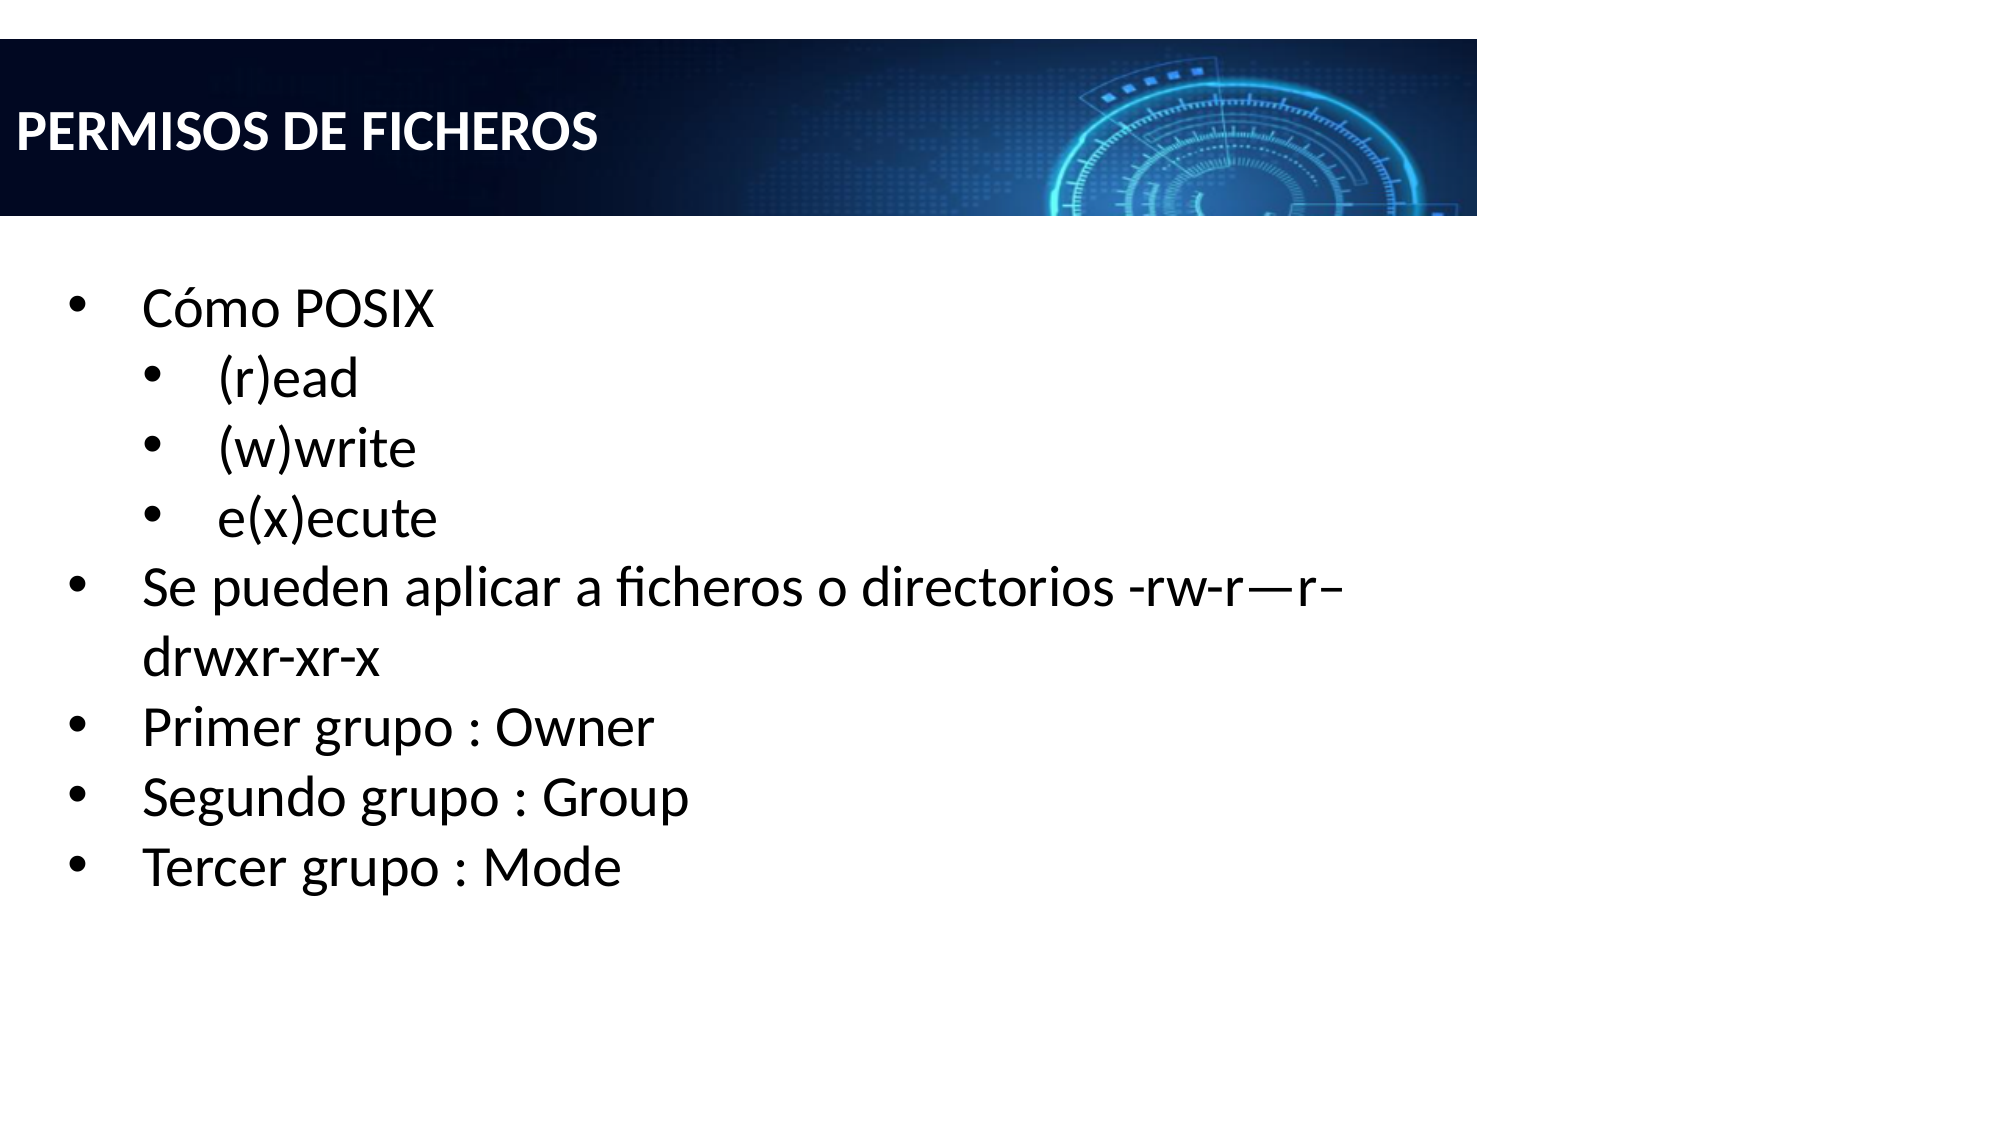

PERMISOS DE FICHEROS
Cómo POSIX
(r)ead
(w)write
e(x)ecute
Se pueden aplicar a ficheros o directorios -rw-r—r–drwxr-xr-x
Primer grupo : Owner
Segundo grupo : Group
Tercer grupo : Mode